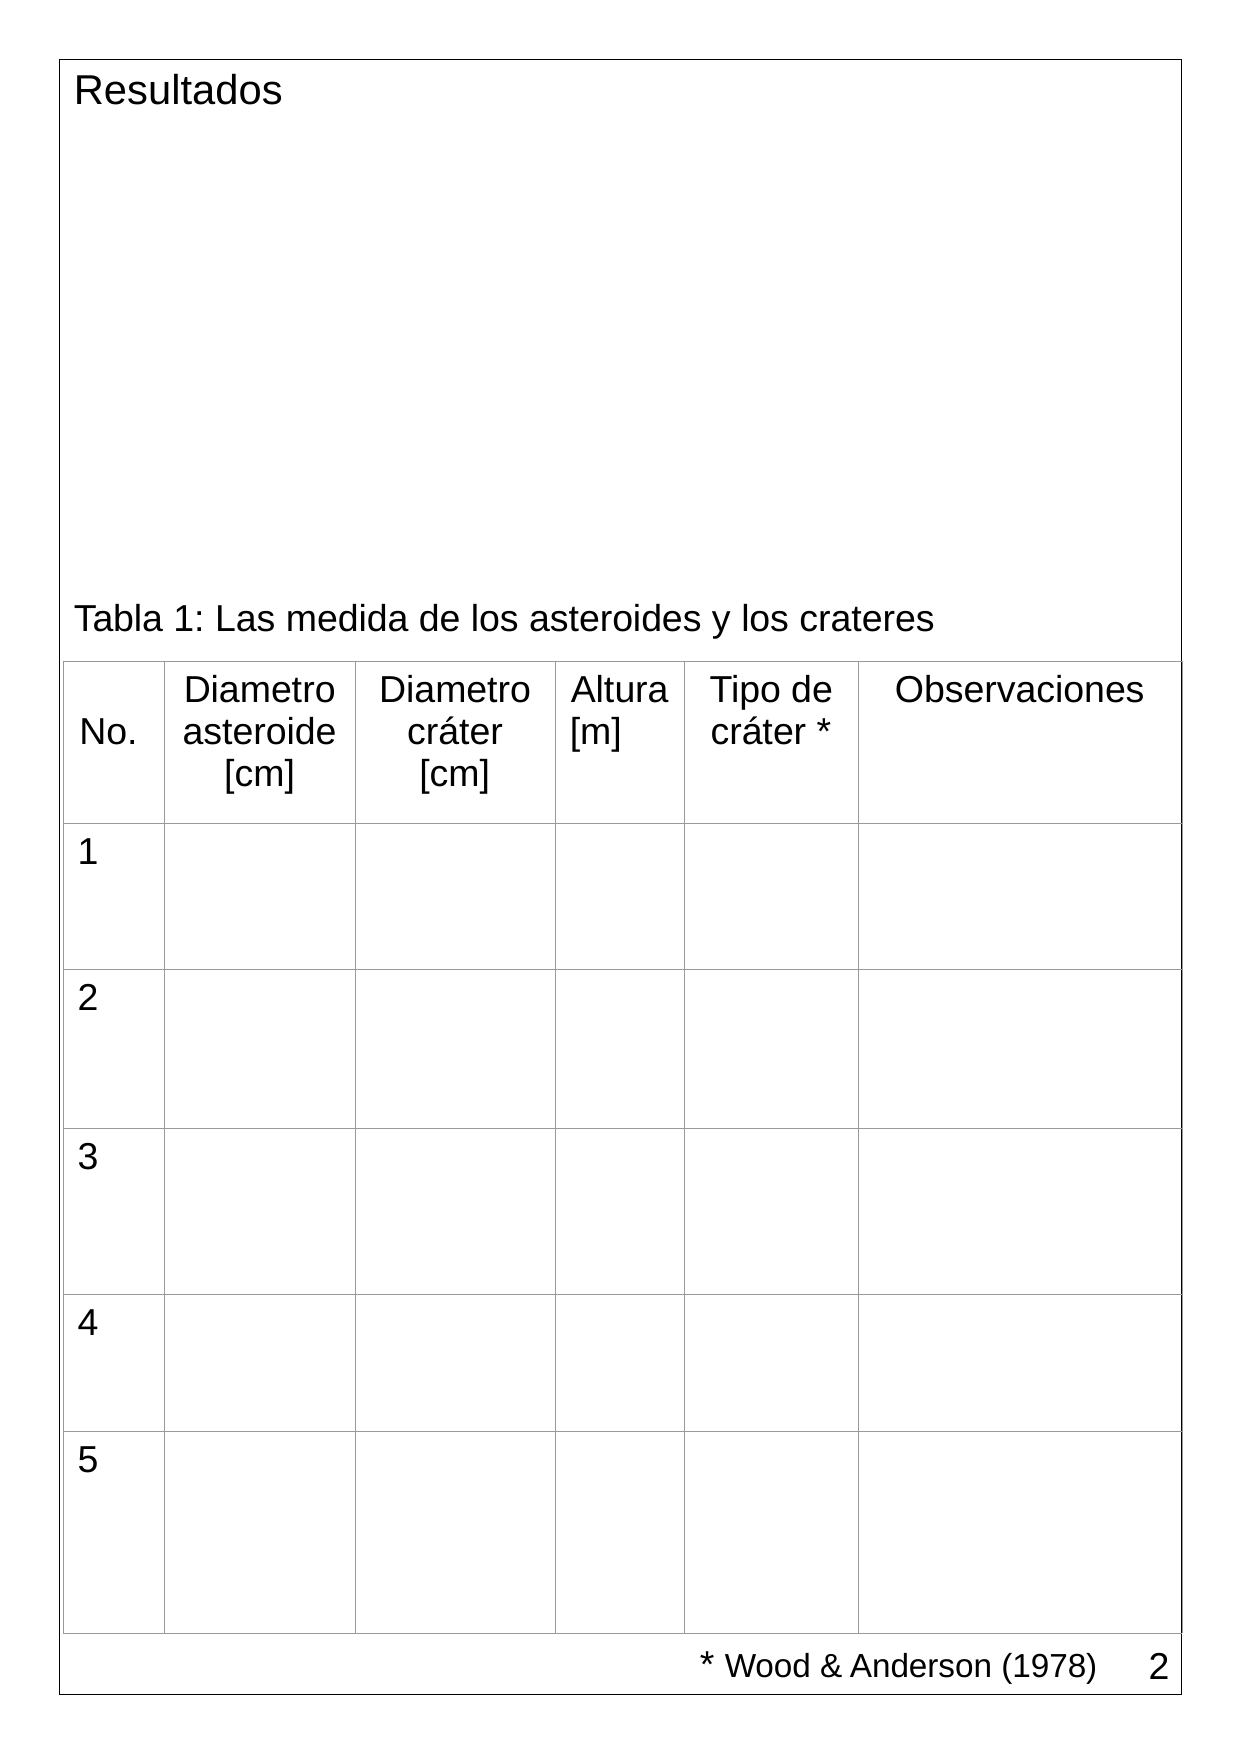

Resultados
Tabla 1: Las medida de los asteroides y los crateres
| No. | Diametro asteroide [cm] | Diametro cráter [cm] | Altura [m] | Tipo de cráter \* | Observaciones |
| --- | --- | --- | --- | --- | --- |
| 1 | | | | | |
| 2 | | | | | |
| 3 | | | | | |
| 4 | | | | | |
| 5 | | | | | |
* Wood & Anderson (1978)
2